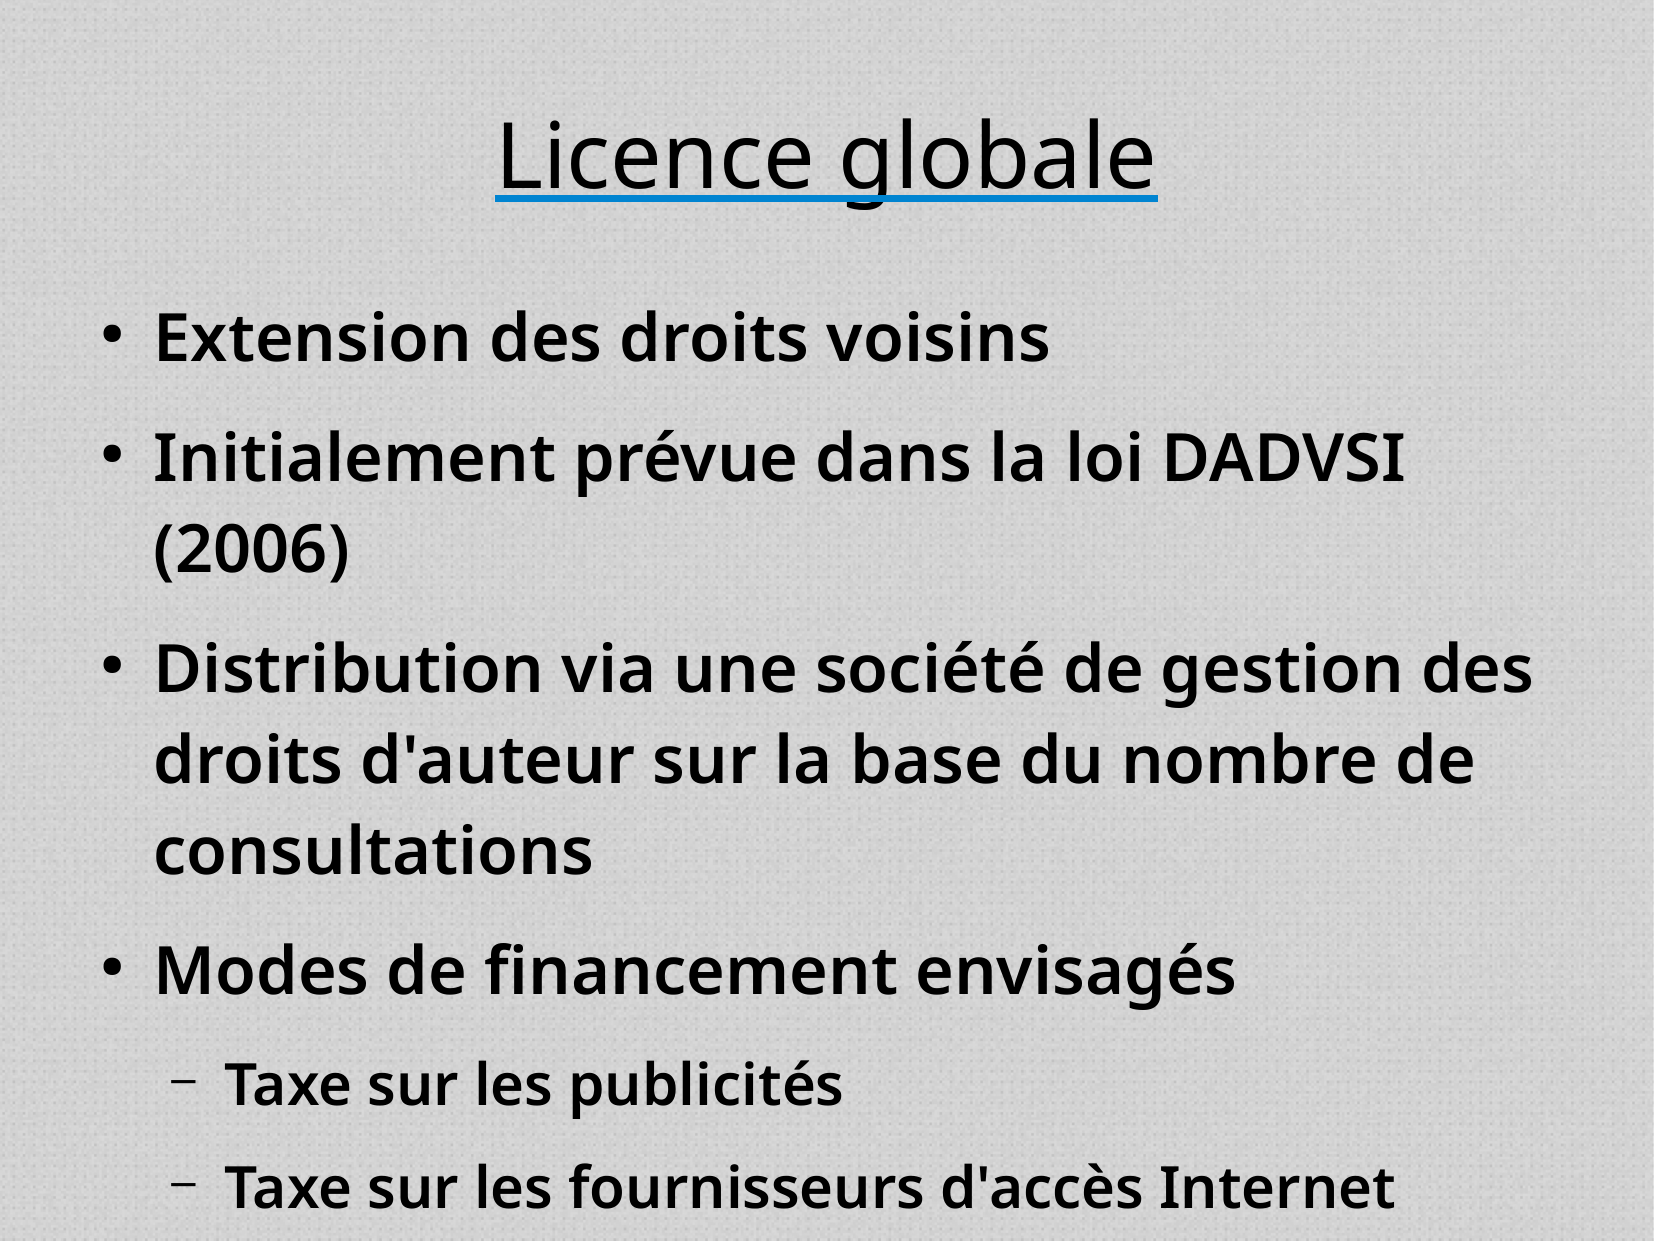

# Licence globale
Extension des droits voisins
Initialement prévue dans la loi DADVSI (2006)
Distribution via une société de gestion des droits d'auteur sur la base du nombre de consultations
Modes de financement envisagés
Taxe sur les publicités
Taxe sur les fournisseurs d'accès Internet